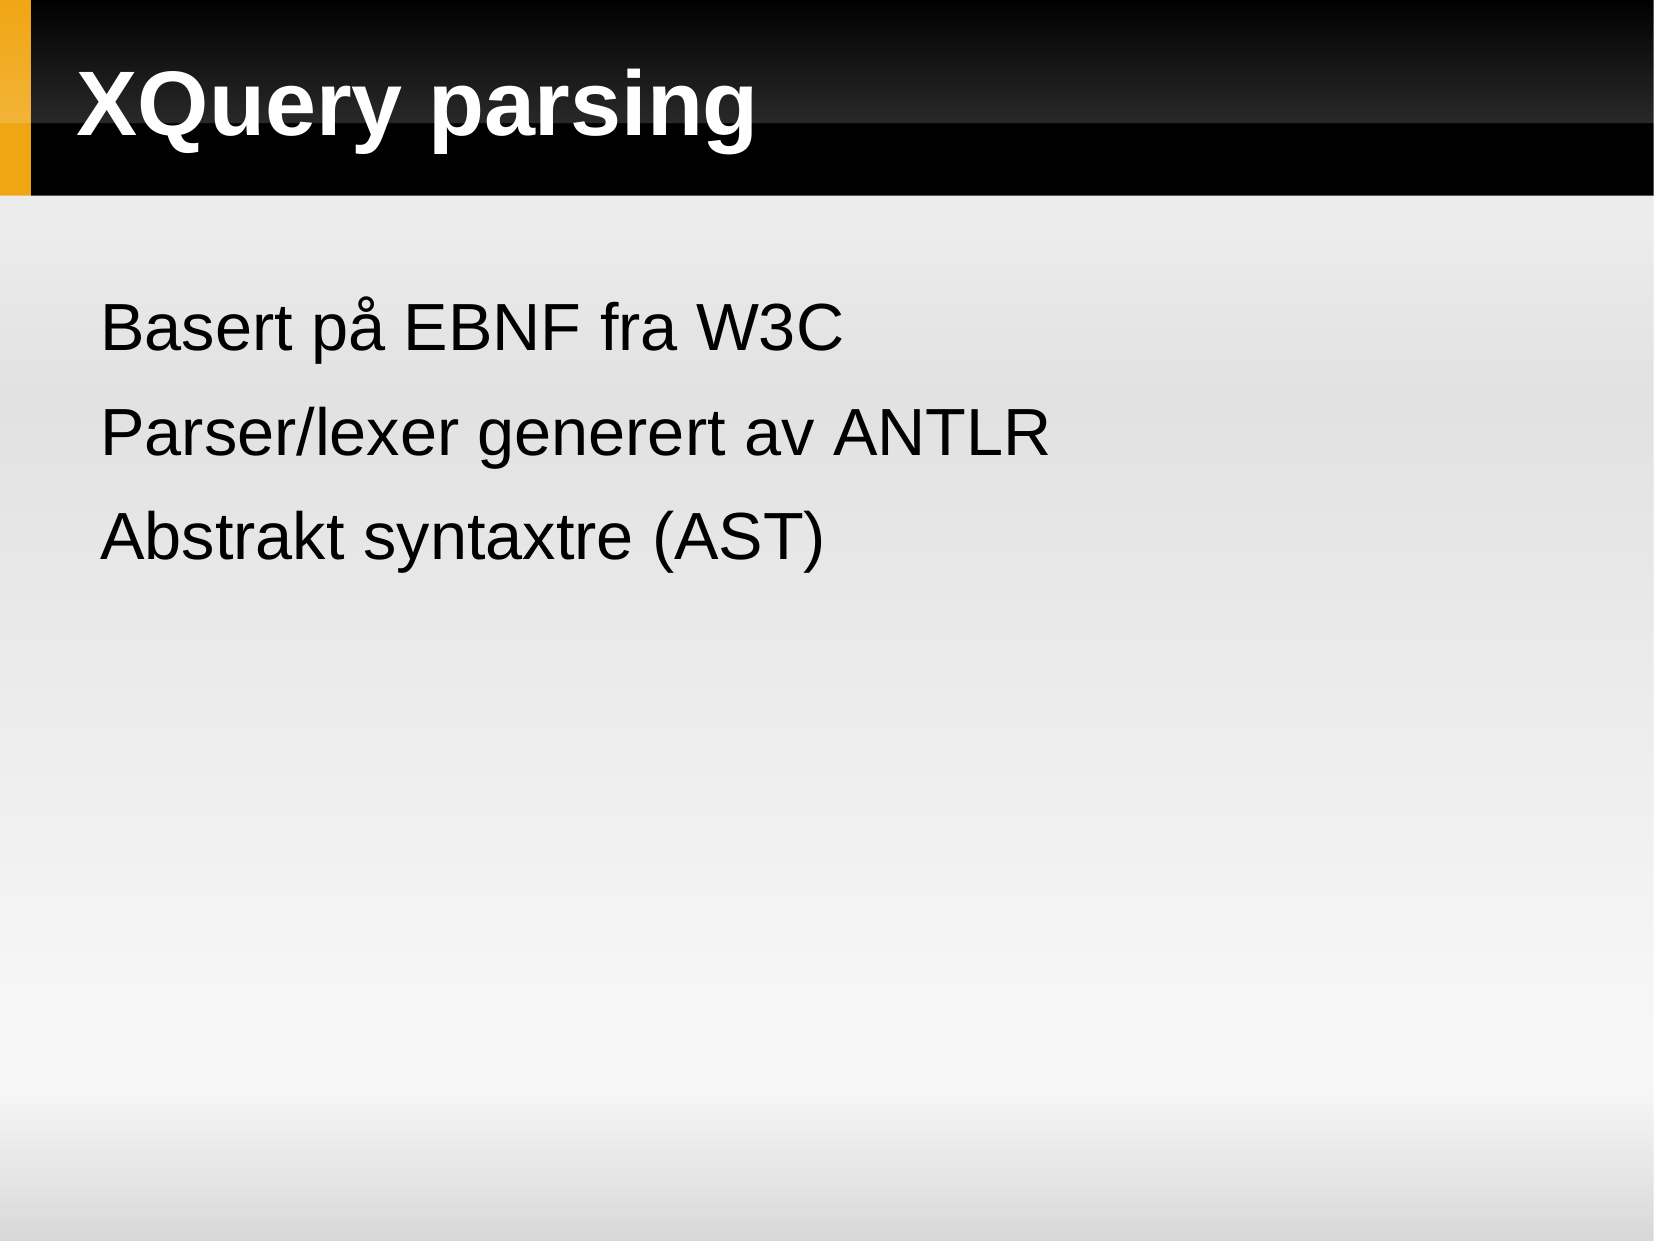

# XQuery parsing
Basert på EBNF fra W3C
Parser/lexer generert av ANTLR
Abstrakt syntaxtre (AST)